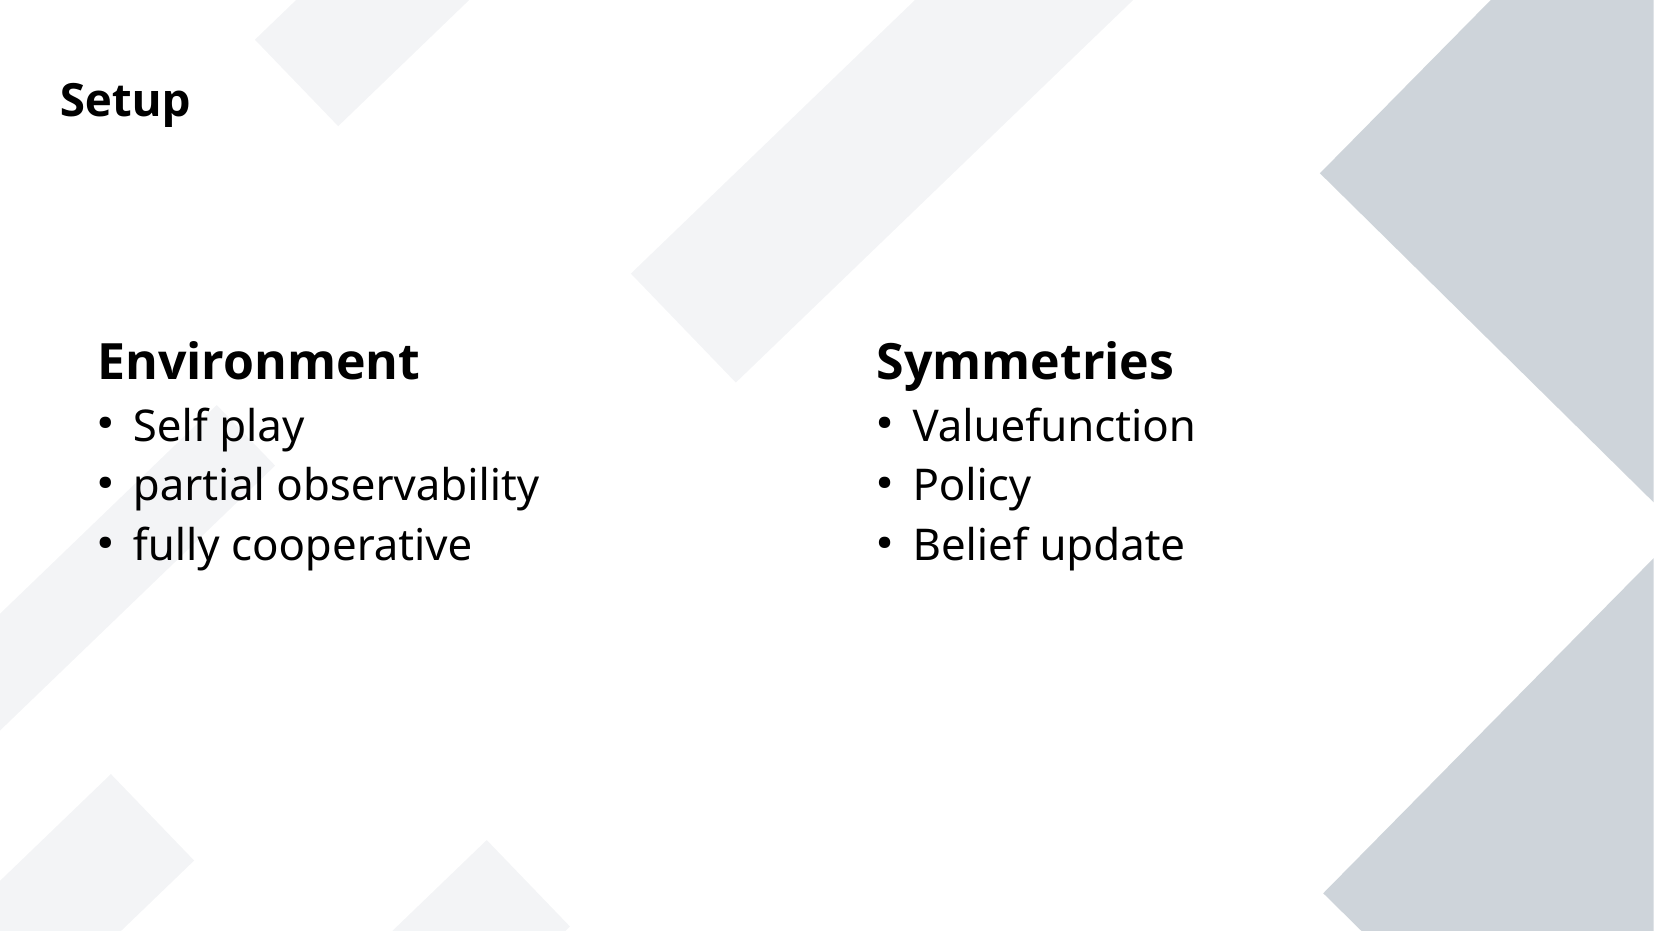

Setup
Environment
Self play
partial observability
fully cooperative
Symmetries
Valuefunction
Policy
Belief update